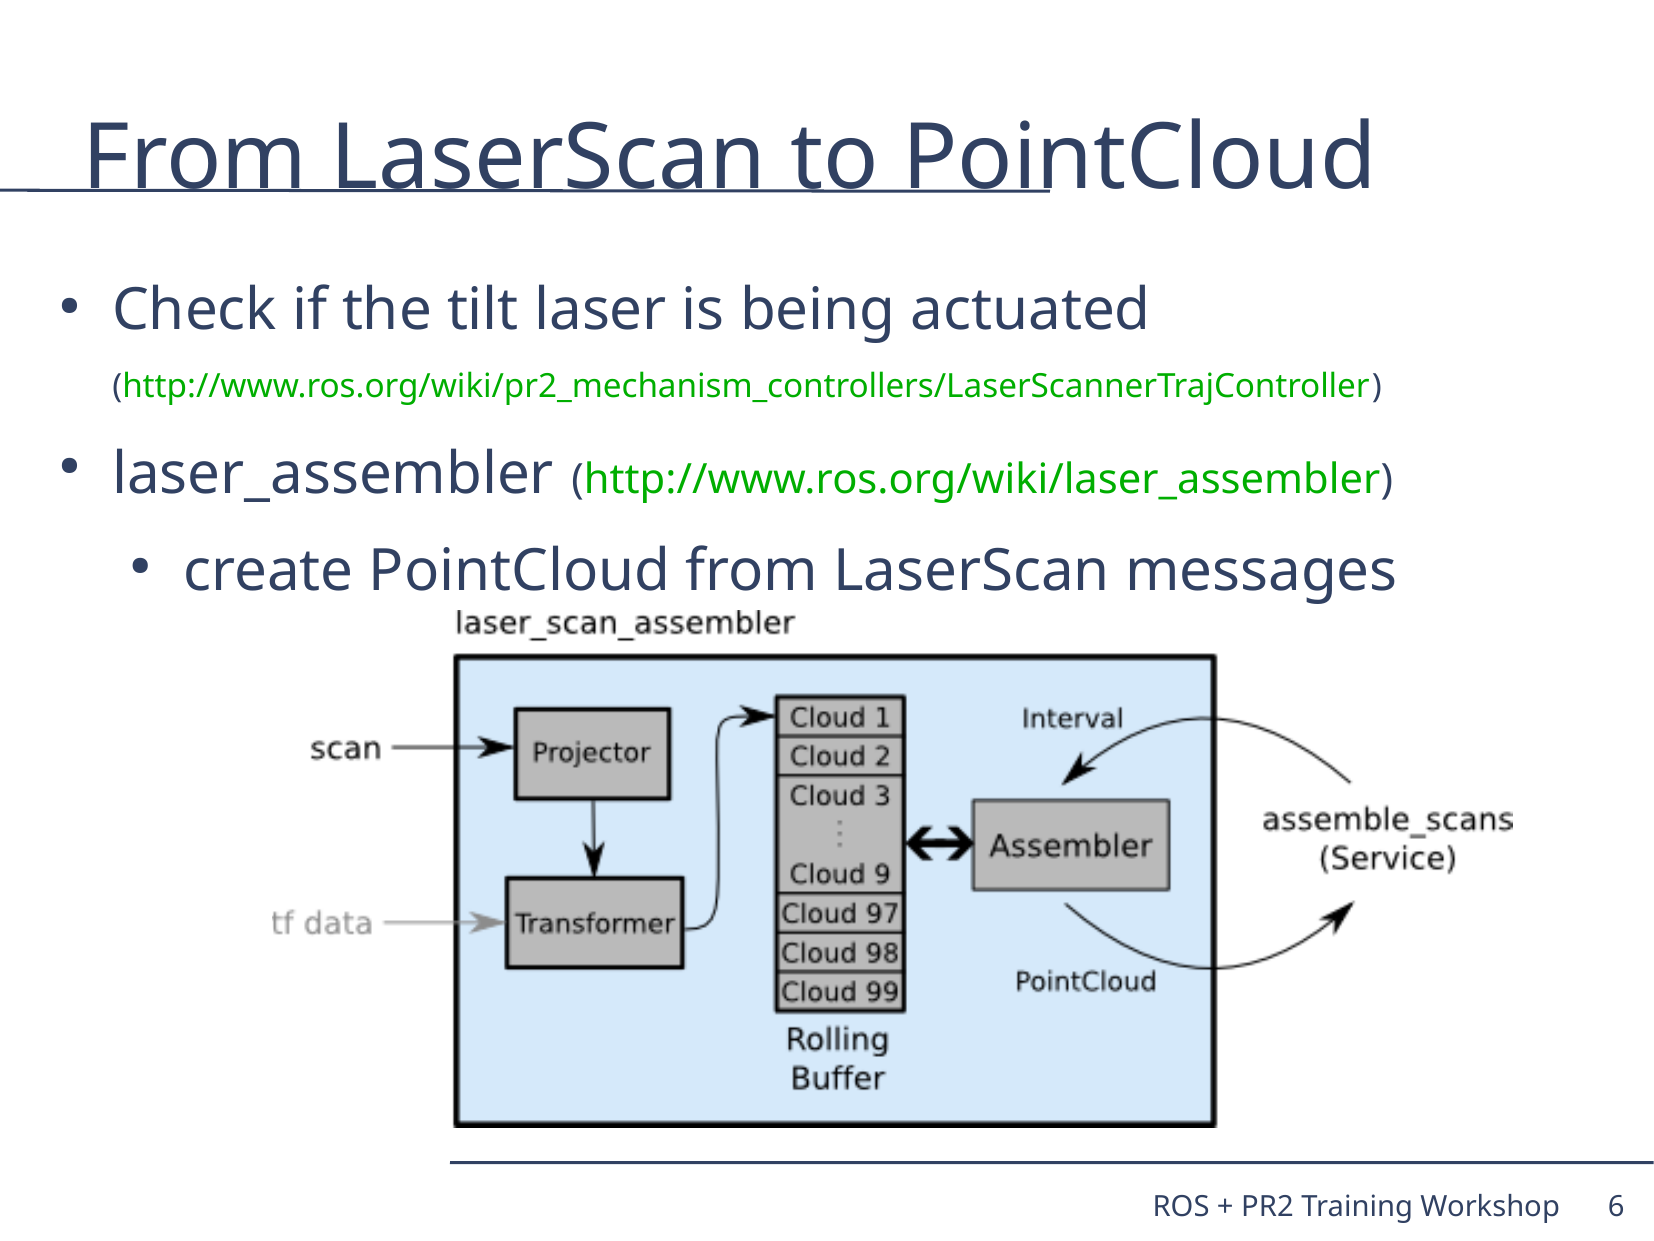

# From LaserScan to PointCloud
Check if the tilt laser is being actuated
(http://www.ros.org/wiki/pr2_mechanism_controllers/LaserScannerTrajController)
laser_assembler (http://www.ros.org/wiki/laser_assembler)
create PointCloud from LaserScan messages